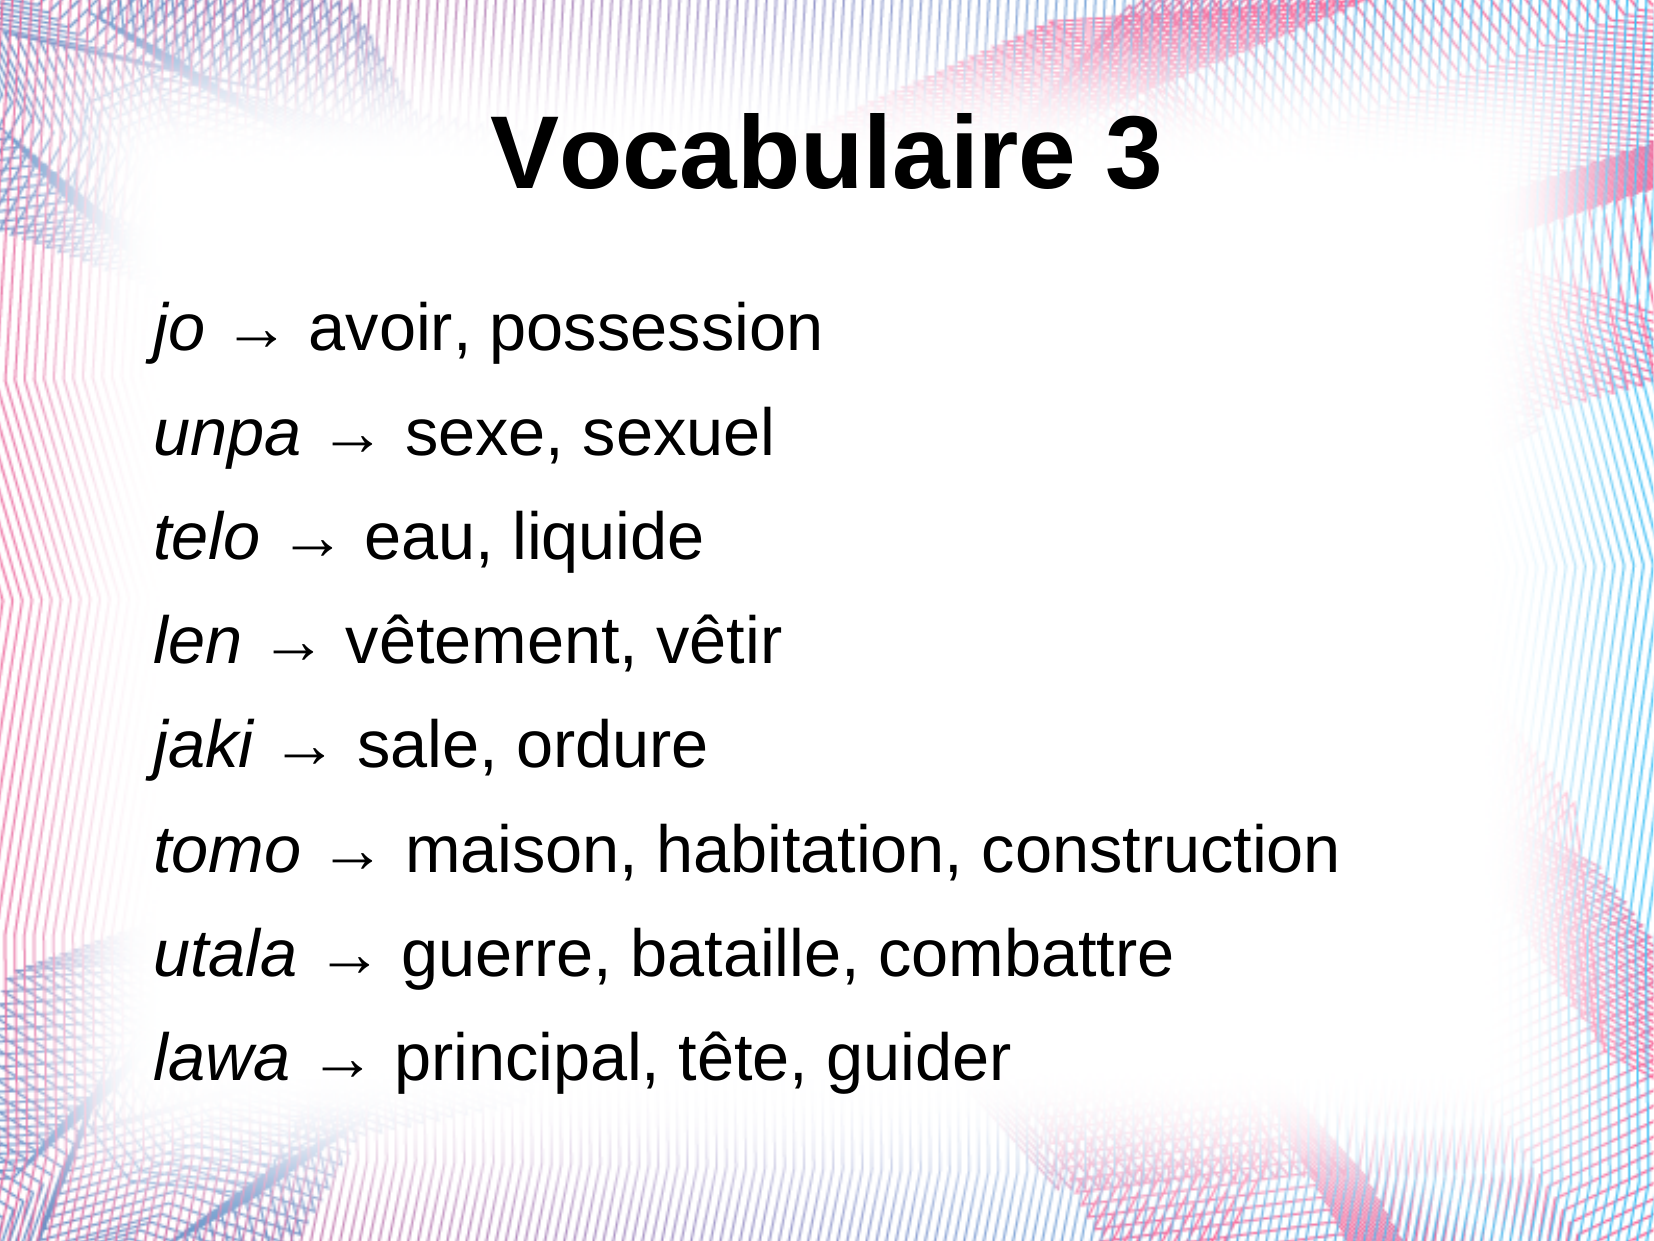

# Vocabulaire 3
jo → avoir, possession
unpa → sexe, sexuel
telo → eau, liquide
len → vêtement, vêtir
jaki → sale, ordure
tomo → maison, habitation, construction
utala → guerre, bataille, combattre
lawa → principal, tête, guider